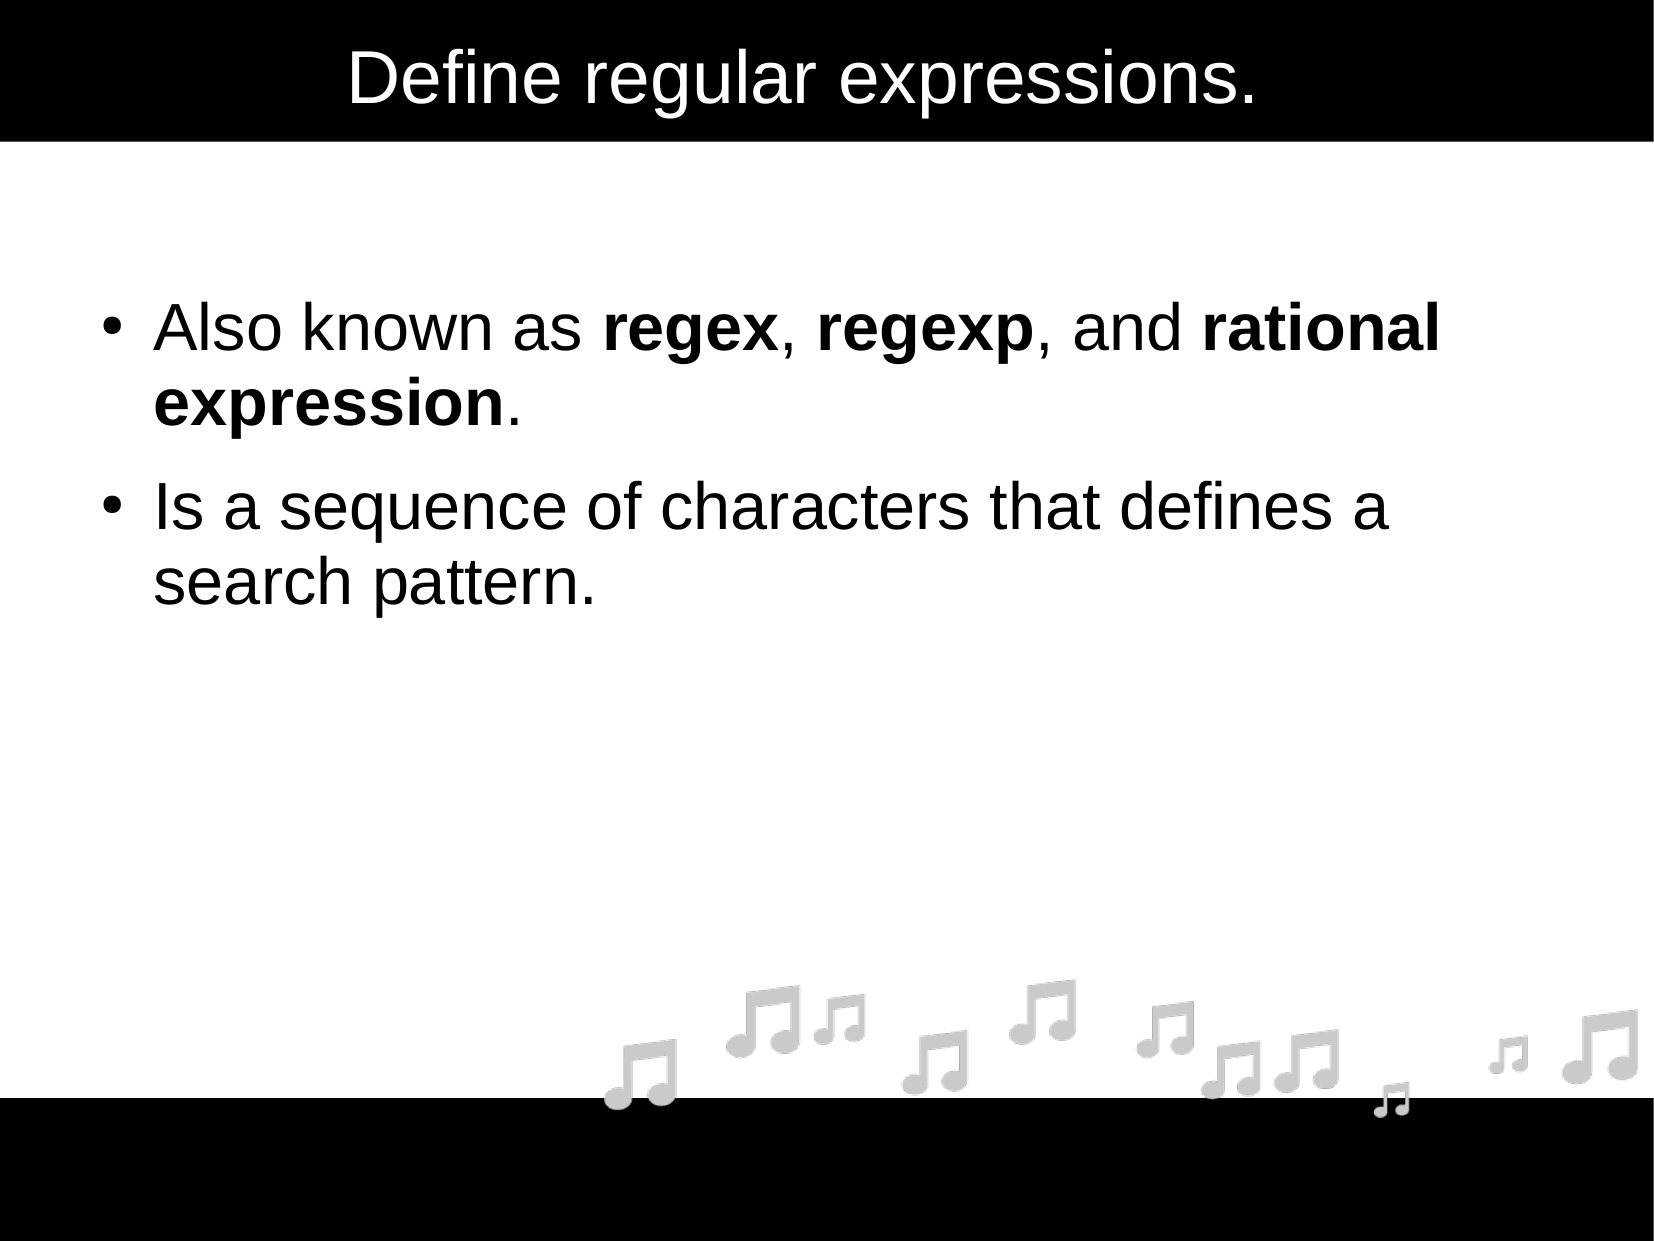

# Define regular expressions.
Also known as regex, regexp, and rational expression.
Is a sequence of characters that defines a search pattern.